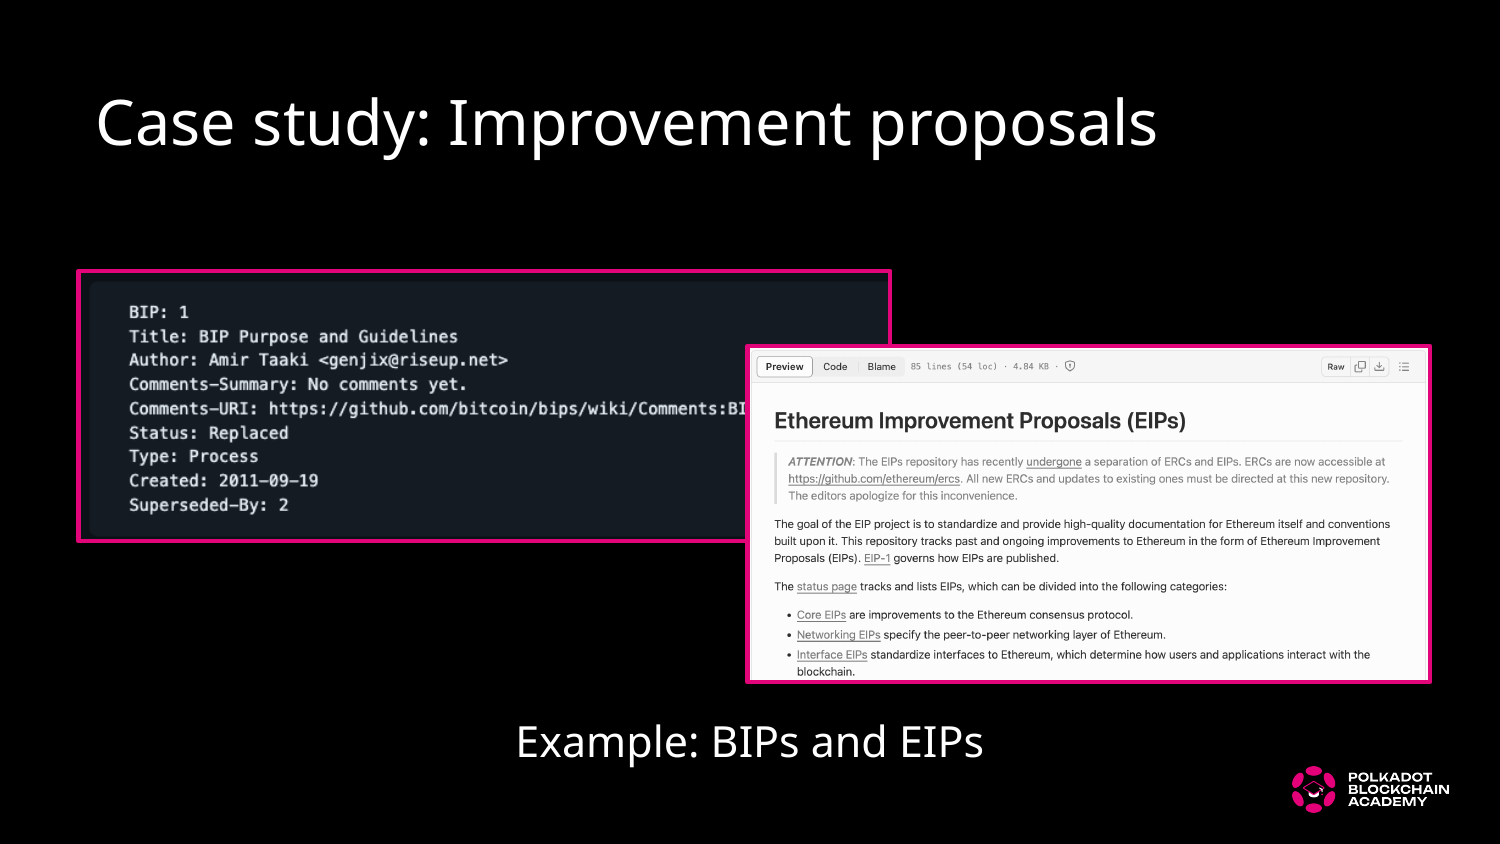

# Case study: Improvement proposals
Example: BIPs and EIPs